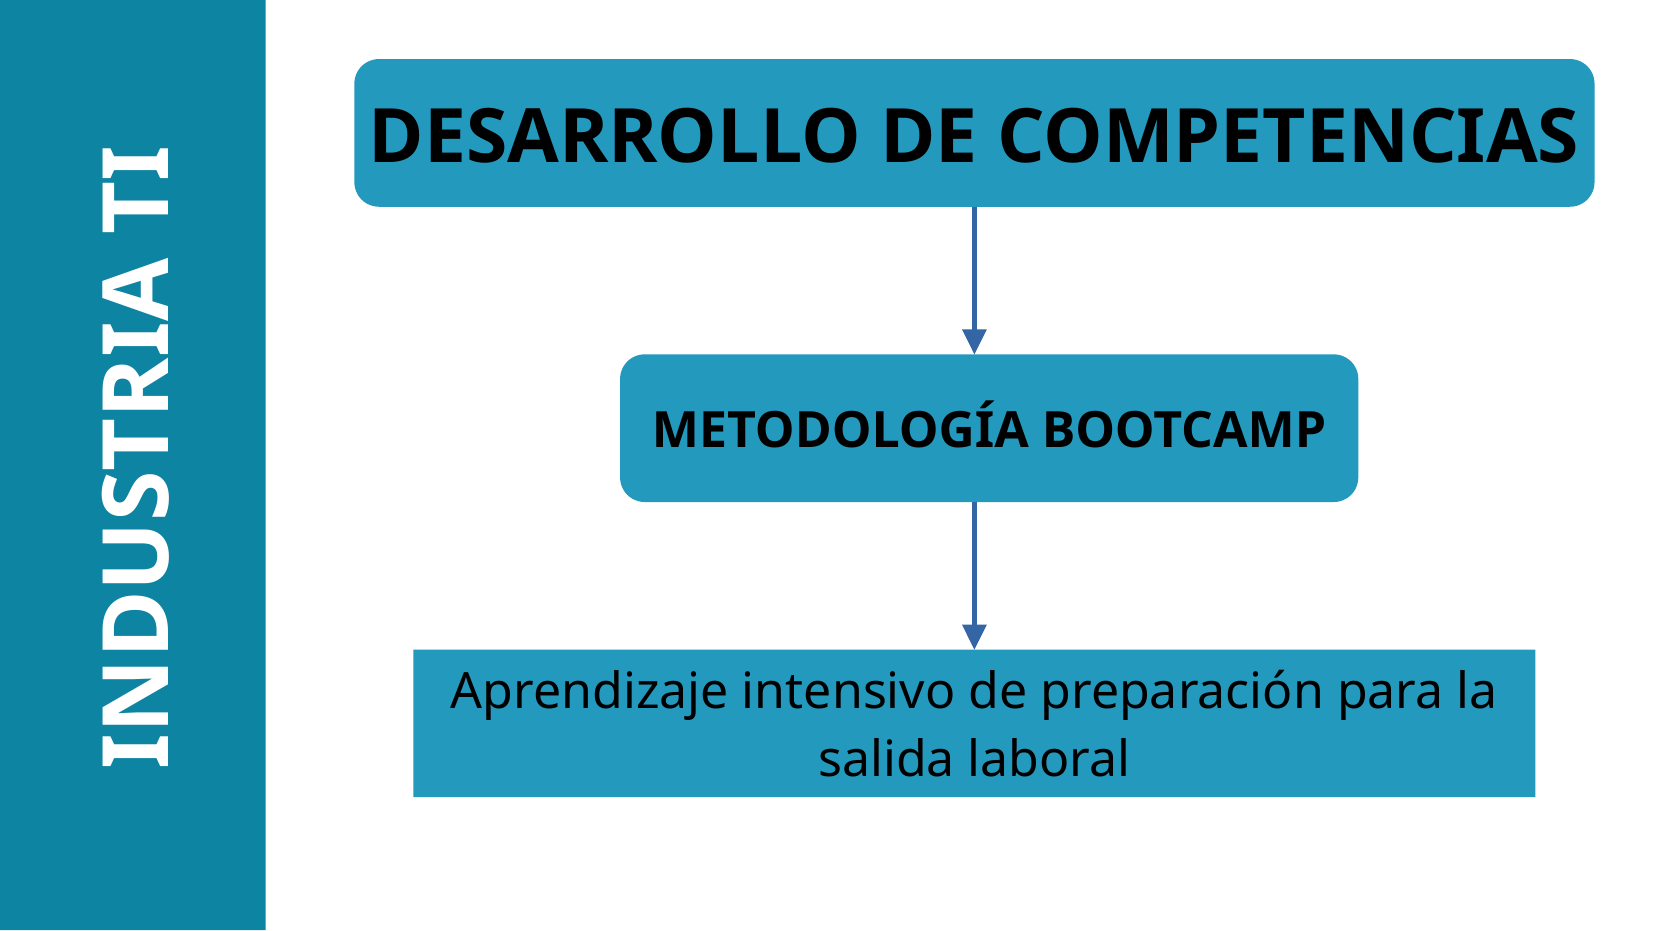

DESARROLLO DE COMPETENCIAS
# INDUSTRIA TI
METODOLOGÍA BOOTCAMP
Aprendizaje intensivo de preparación para la salida laboral